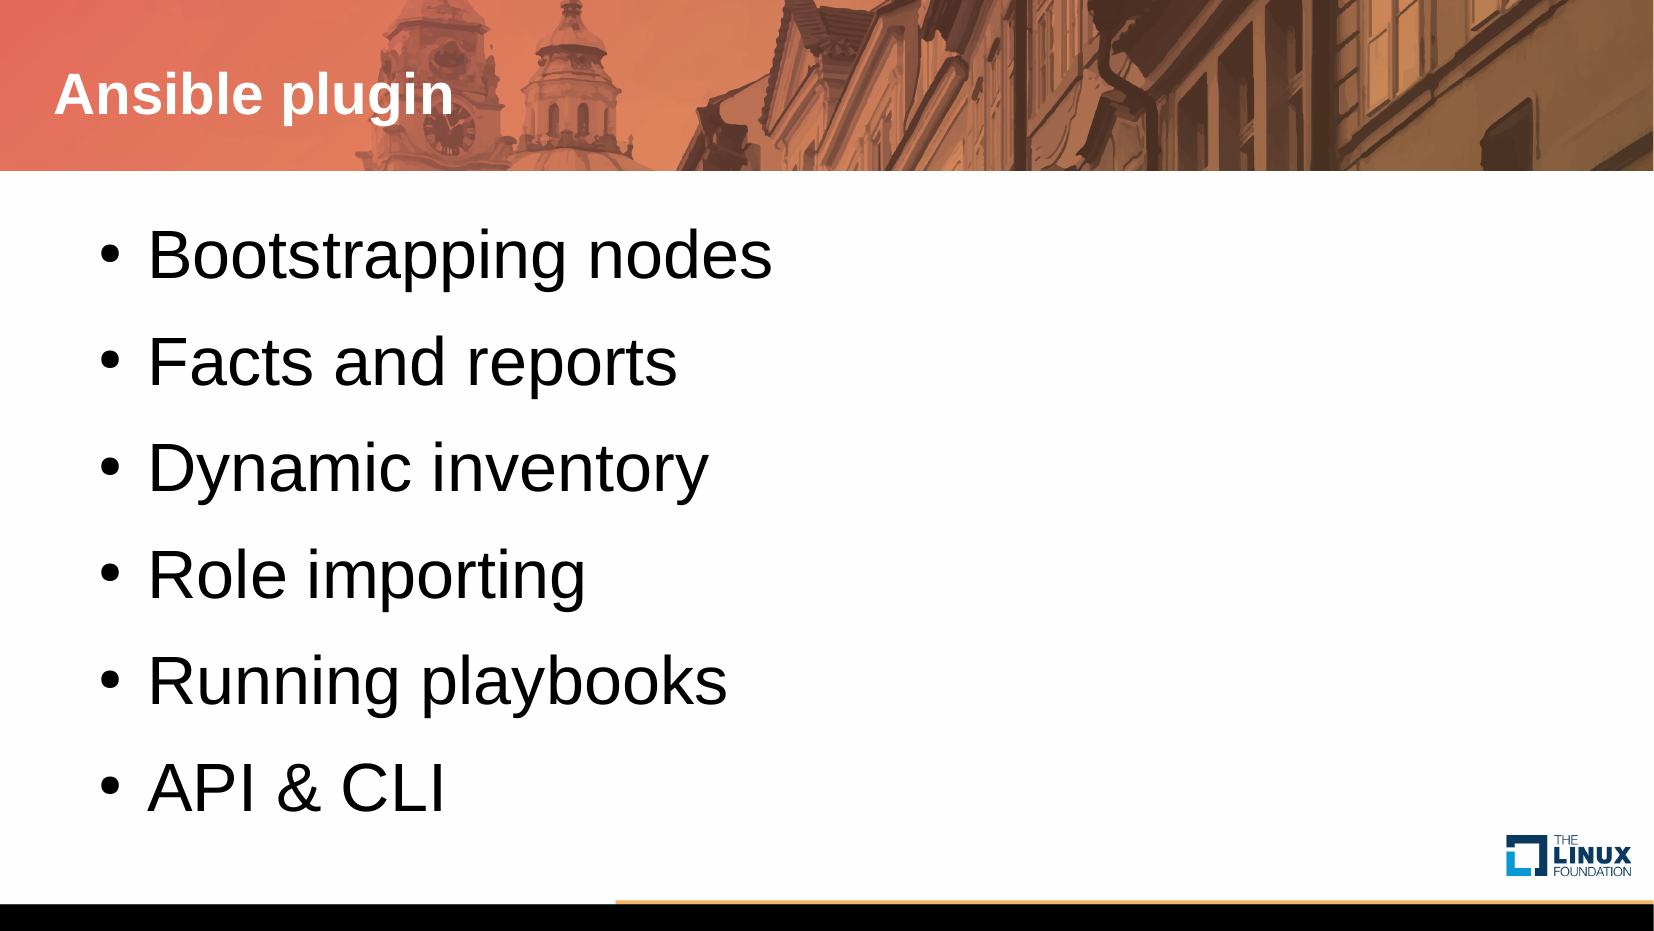

# Ansible plugin
Bootstrapping nodes
Facts and reports
Dynamic inventory
Role importing
Running playbooks
API & CLI